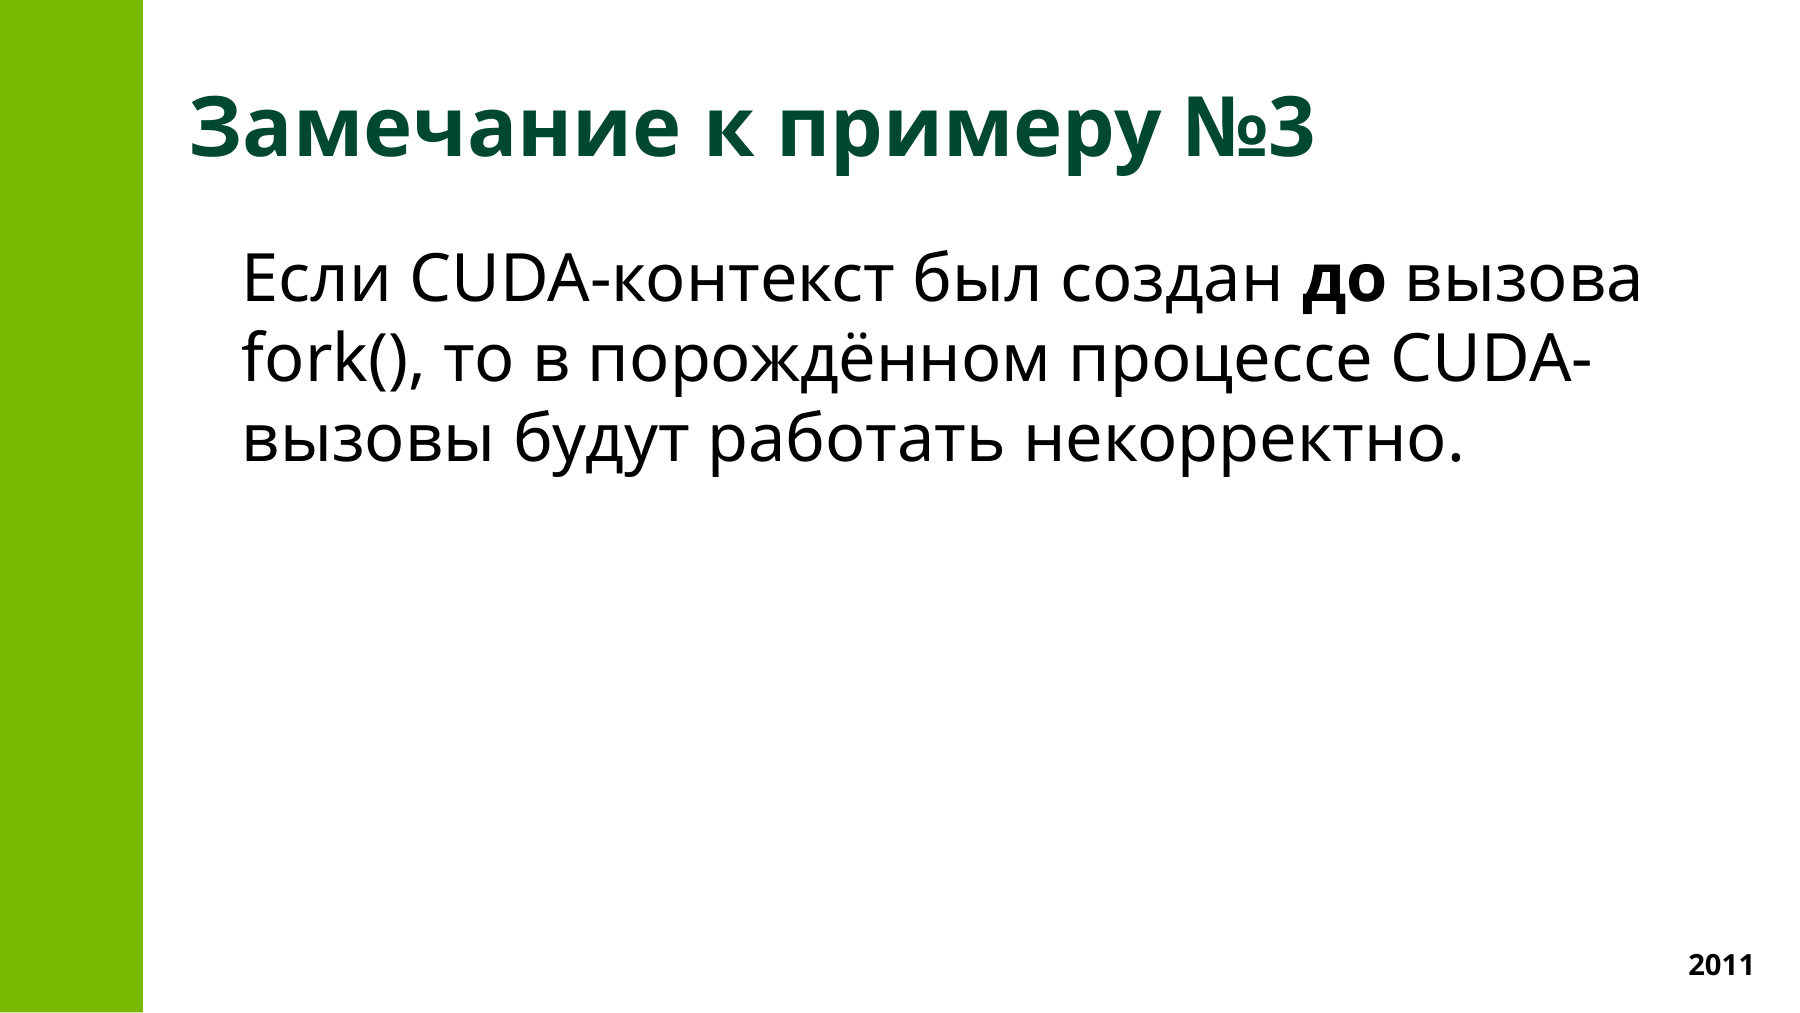

Замечание к примеру №3
# Если CUDA-контекст был создан до вызова fork(), то в порождённом процессе CUDA-вызовы будут работать некорректно.